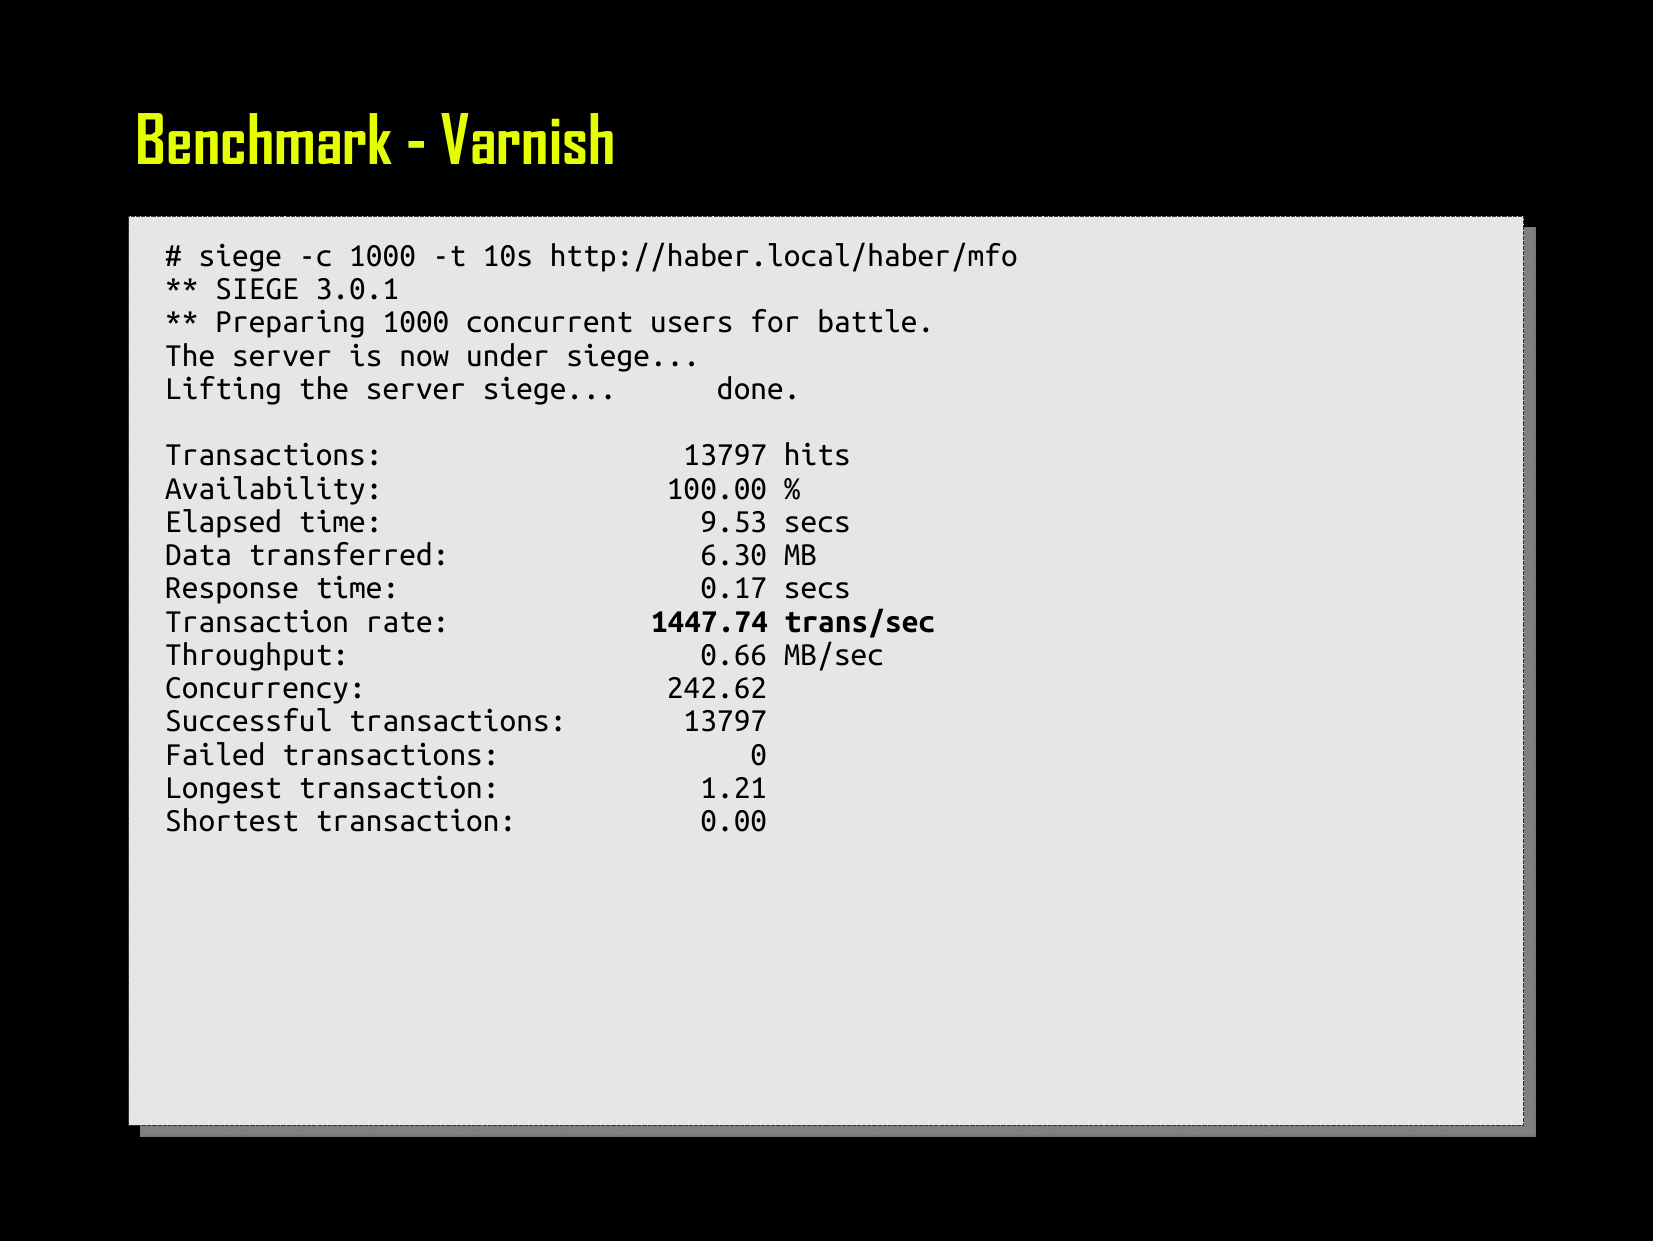

Benchmark - Varnish
# siege -c 1000 -t 10s http://haber.local/haber/mfo
** SIEGE 3.0.1
** Preparing 1000 concurrent users for battle.
The server is now under siege...
Lifting the server siege... done.
Transactions: 13797 hits
Availability: 100.00 %
Elapsed time: 9.53 secs
Data transferred: 6.30 MB
Response time: 0.17 secs
Transaction rate: 1447.74 trans/sec
Throughput: 0.66 MB/sec
Concurrency: 242.62
Successful transactions: 13797
Failed transactions: 0
Longest transaction: 1.21
Shortest transaction: 0.00